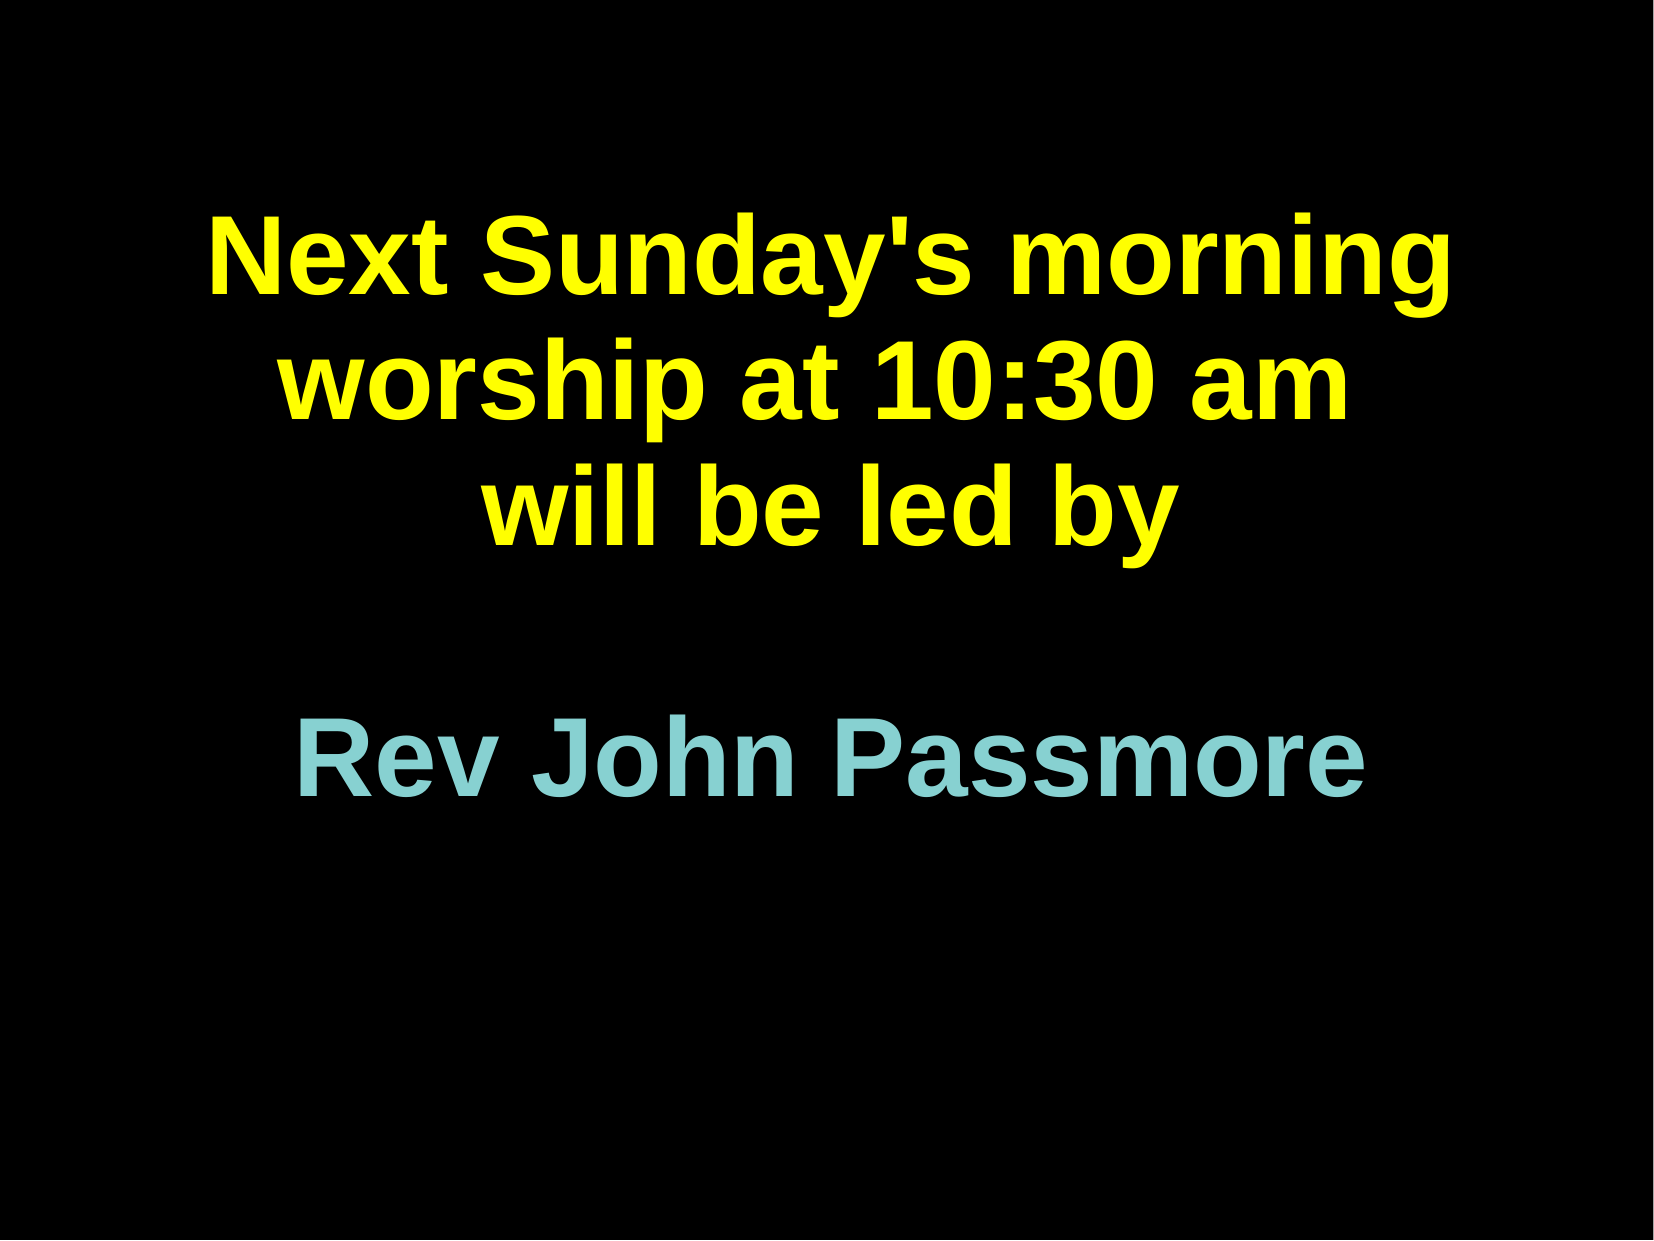

Next Sunday's morning worship at 10:30 am
will be led by
Rev John Passmore